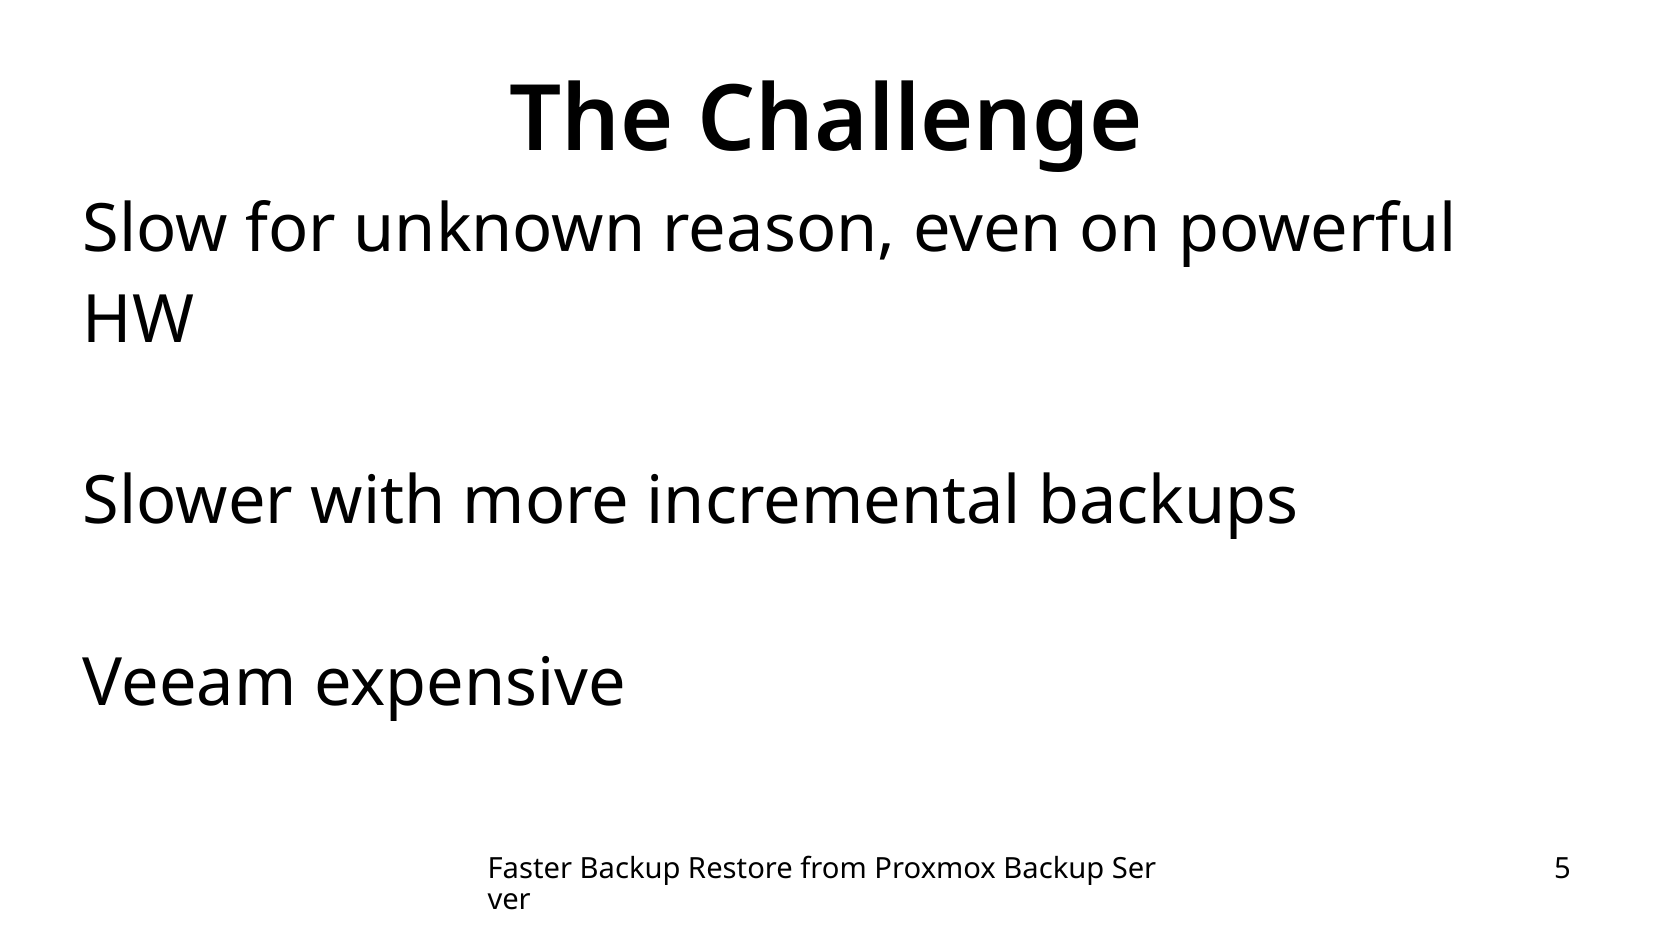

# The Challenge
Slow for unknown reason, even on powerful HW
Slower with more incremental backups
Veeam expensive
Faster Backup Restore from Proxmox Backup Server
5